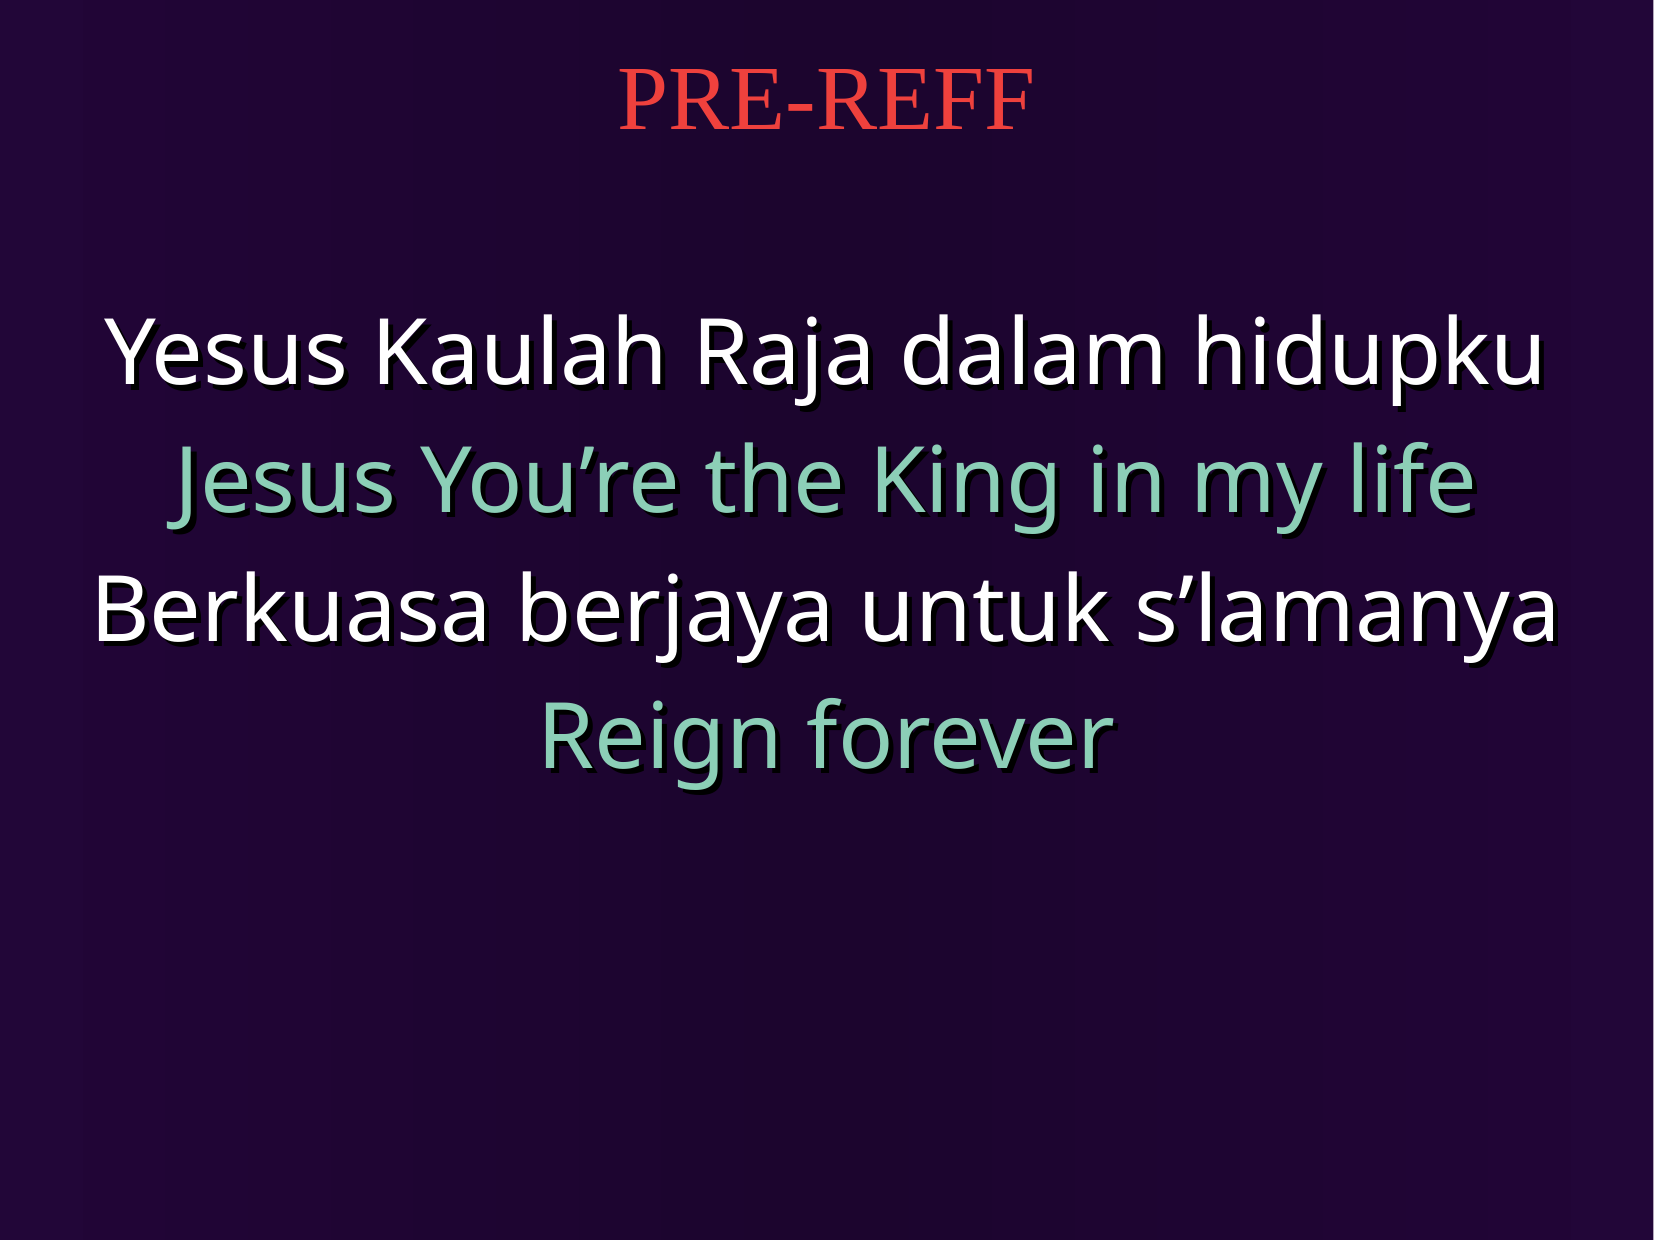

PRE-REFF
Yesus Kaulah Raja dalam hidupku
Berkuasa berjaya untuk s’lamanya
Jesus You’re the King in my life
Reign forever